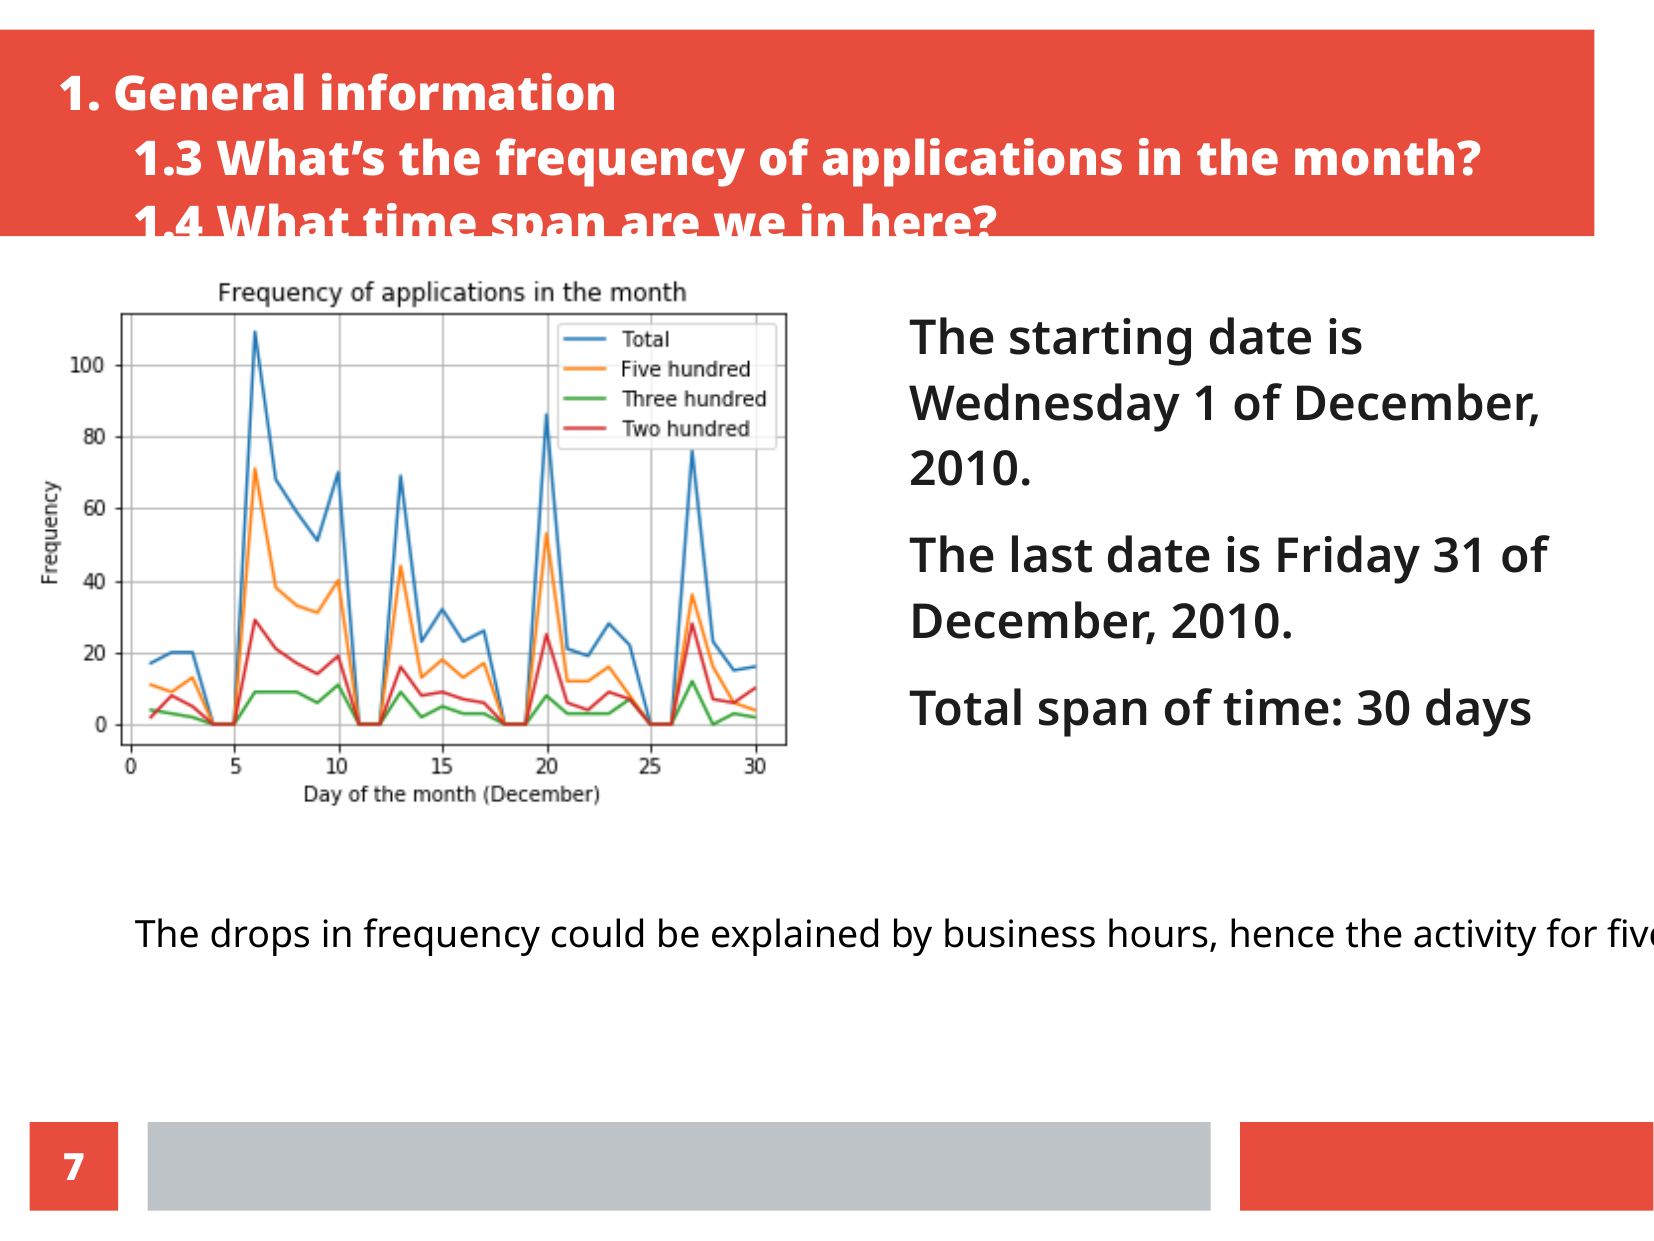

# 1. General information 1.3 What’s the frequency of applications in the month? 1.4 What time span are we in here?
The starting date is Wednesday 1 of December, 2010.
The last date is Friday 31 of December, 2010.
Total span of time: 30 days
The drops in frequency could be explained by business hours, hence the activity for five days.
7